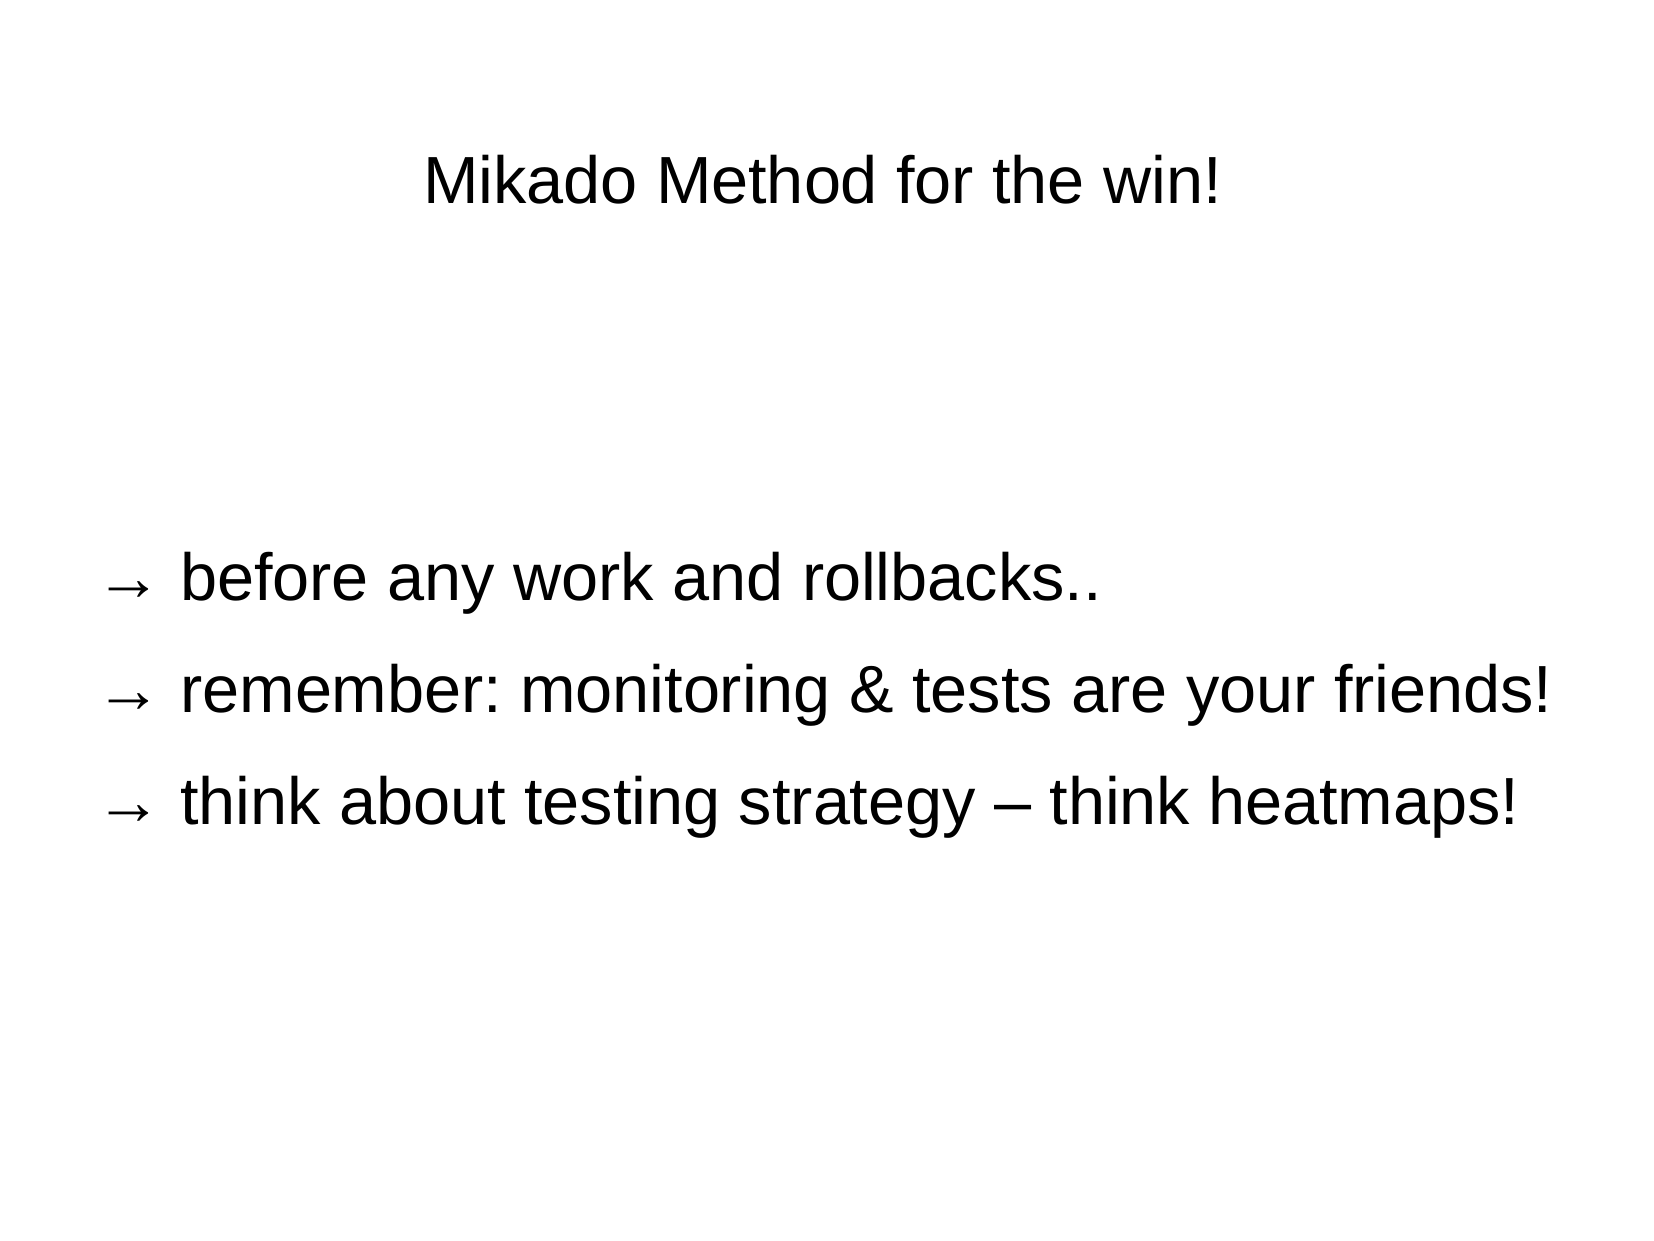

Mikado Method for the win!
→ before any work and rollbacks..
→ remember: monitoring & tests are your friends!
→ think about testing strategy – think heatmaps!